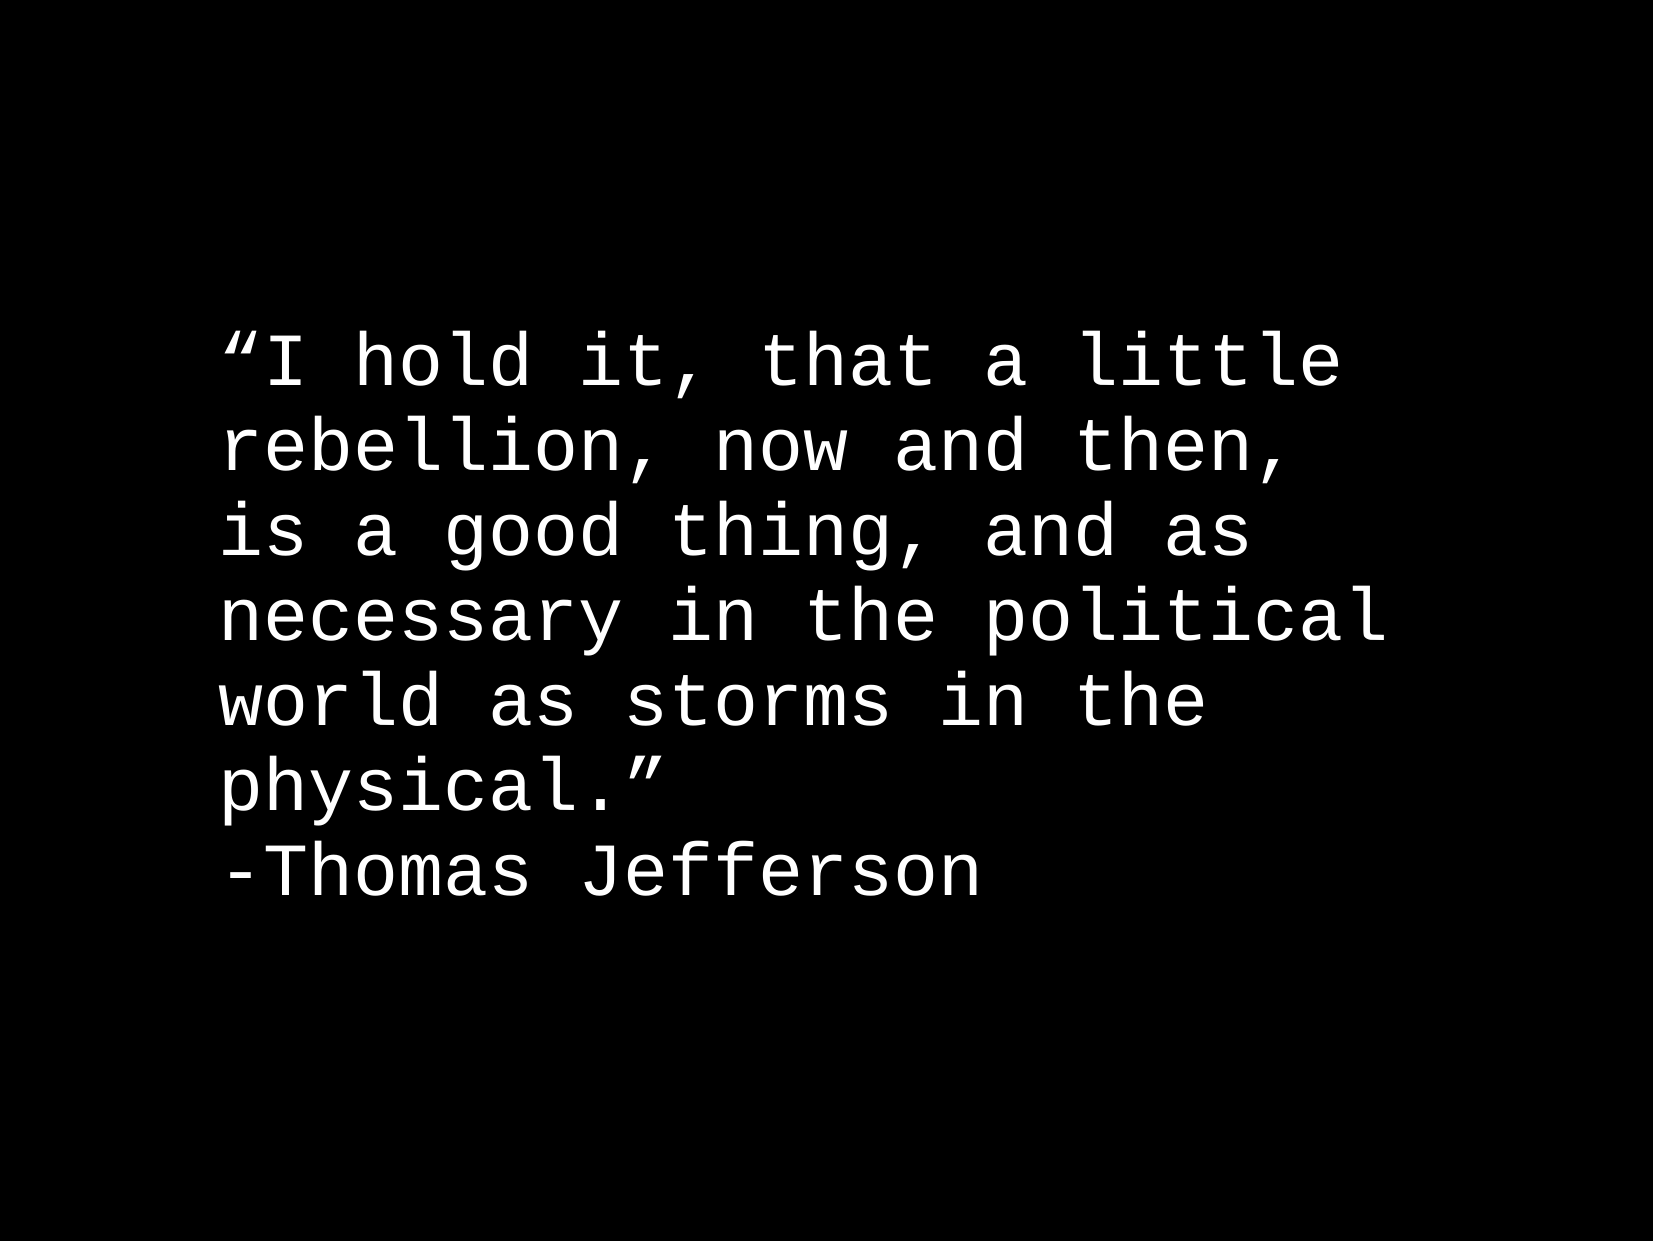

“I hold it, that a little
rebellion, now and then,
is a good thing, and as
necessary in the political
world as storms in the
physical.”
-Thomas Jefferson